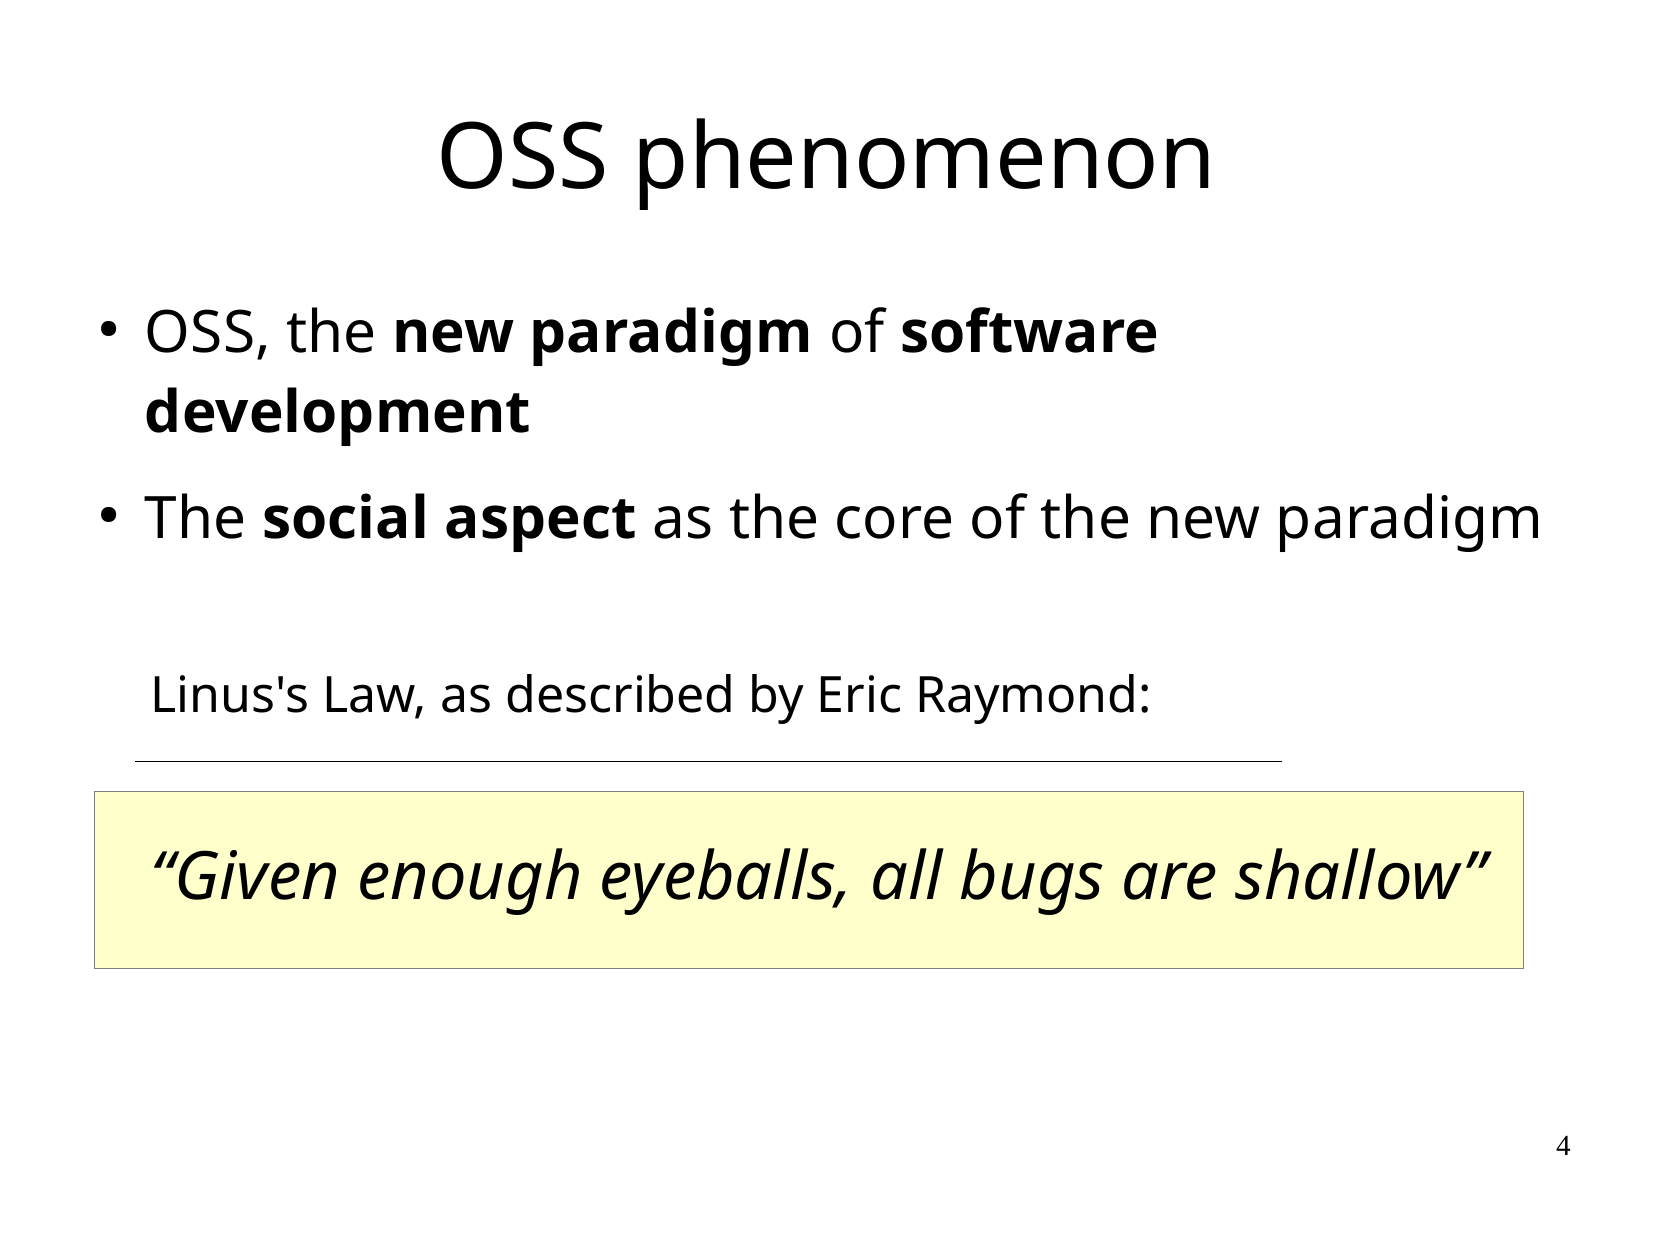

# OSS phenomenon
OSS, the new paradigm of software development
The social aspect as the core of the new paradigm
Linus's Law, as described by Eric Raymond:
“Given enough eyeballs, all bugs are shallow”
4